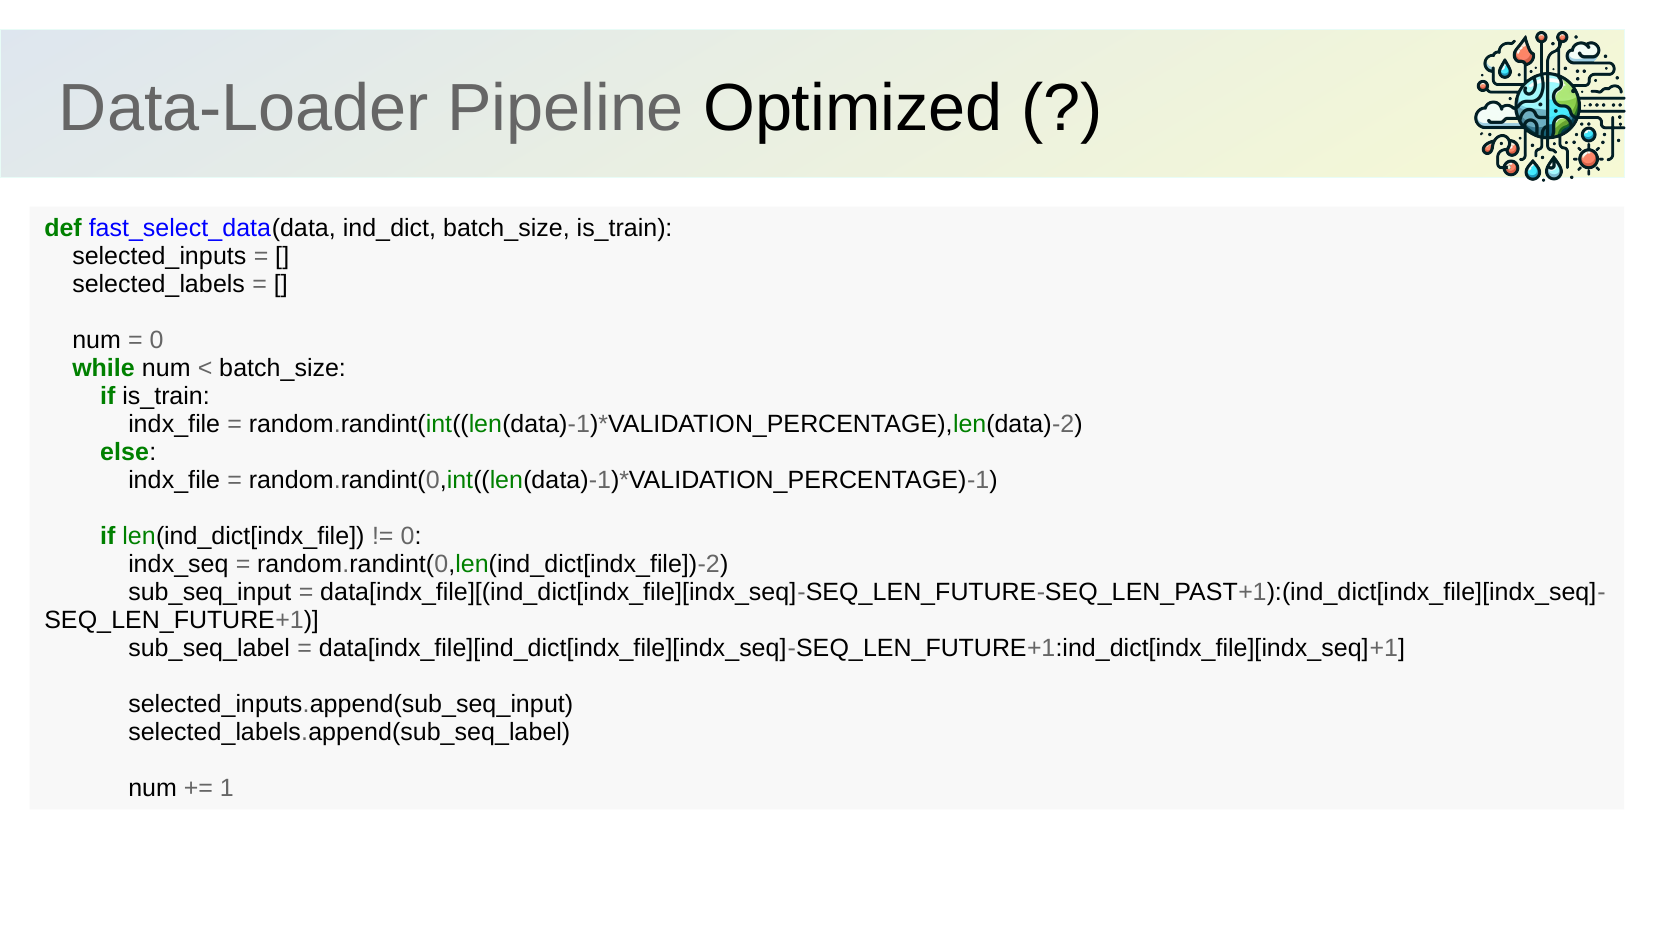

# Data-Loader Pipeline Optimized (?)
def fast_select_data(data, ind_dict, batch_size, is_train):
 selected_inputs = []
 selected_labels = []
 num = 0
 while num < batch_size:
 if is_train:
 indx_file = random.randint(int((len(data)-1)*VALIDATION_PERCENTAGE),len(data)-2)
 else:
 indx_file = random.randint(0,int((len(data)-1)*VALIDATION_PERCENTAGE)-1)
 if len(ind_dict[indx_file]) != 0:
 indx_seq = random.randint(0,len(ind_dict[indx_file])-2)
 sub_seq_input = data[indx_file][(ind_dict[indx_file][indx_seq]-SEQ_LEN_FUTURE-SEQ_LEN_PAST+1):(ind_dict[indx_file][indx_seq]-SEQ_LEN_FUTURE+1)]
 sub_seq_label = data[indx_file][ind_dict[indx_file][indx_seq]-SEQ_LEN_FUTURE+1:ind_dict[indx_file][indx_seq]+1]
 selected_inputs.append(sub_seq_input)
 selected_labels.append(sub_seq_label)
 num += 1